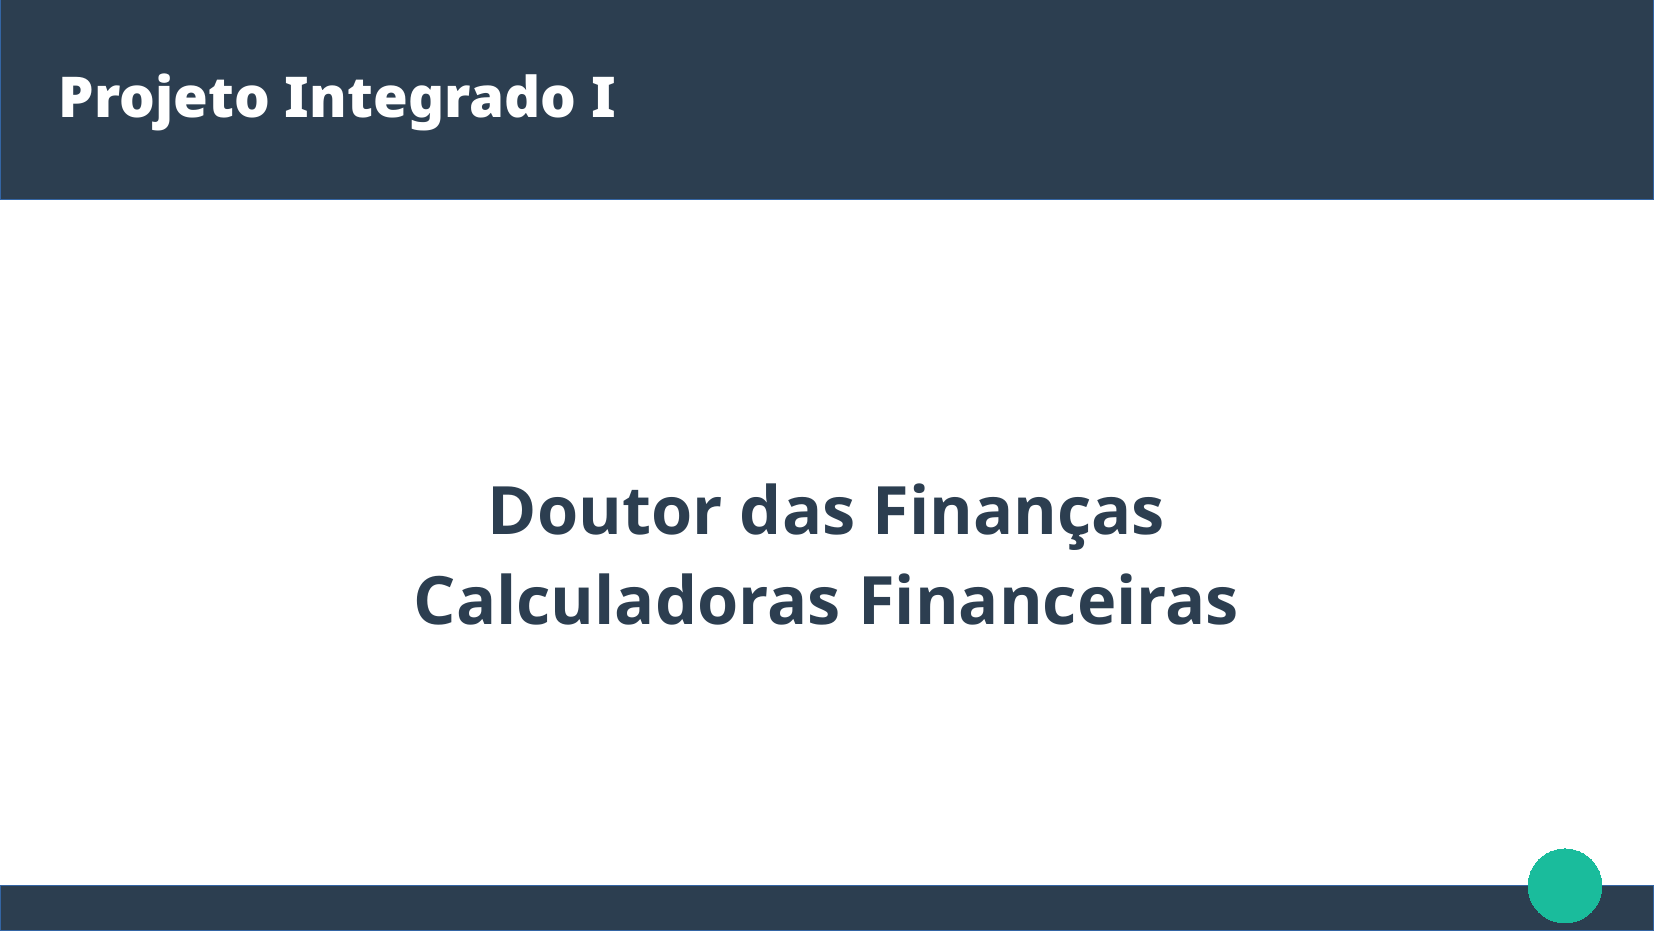

# Projeto Integrado I
Doutor das Finanças
Calculadoras Financeiras